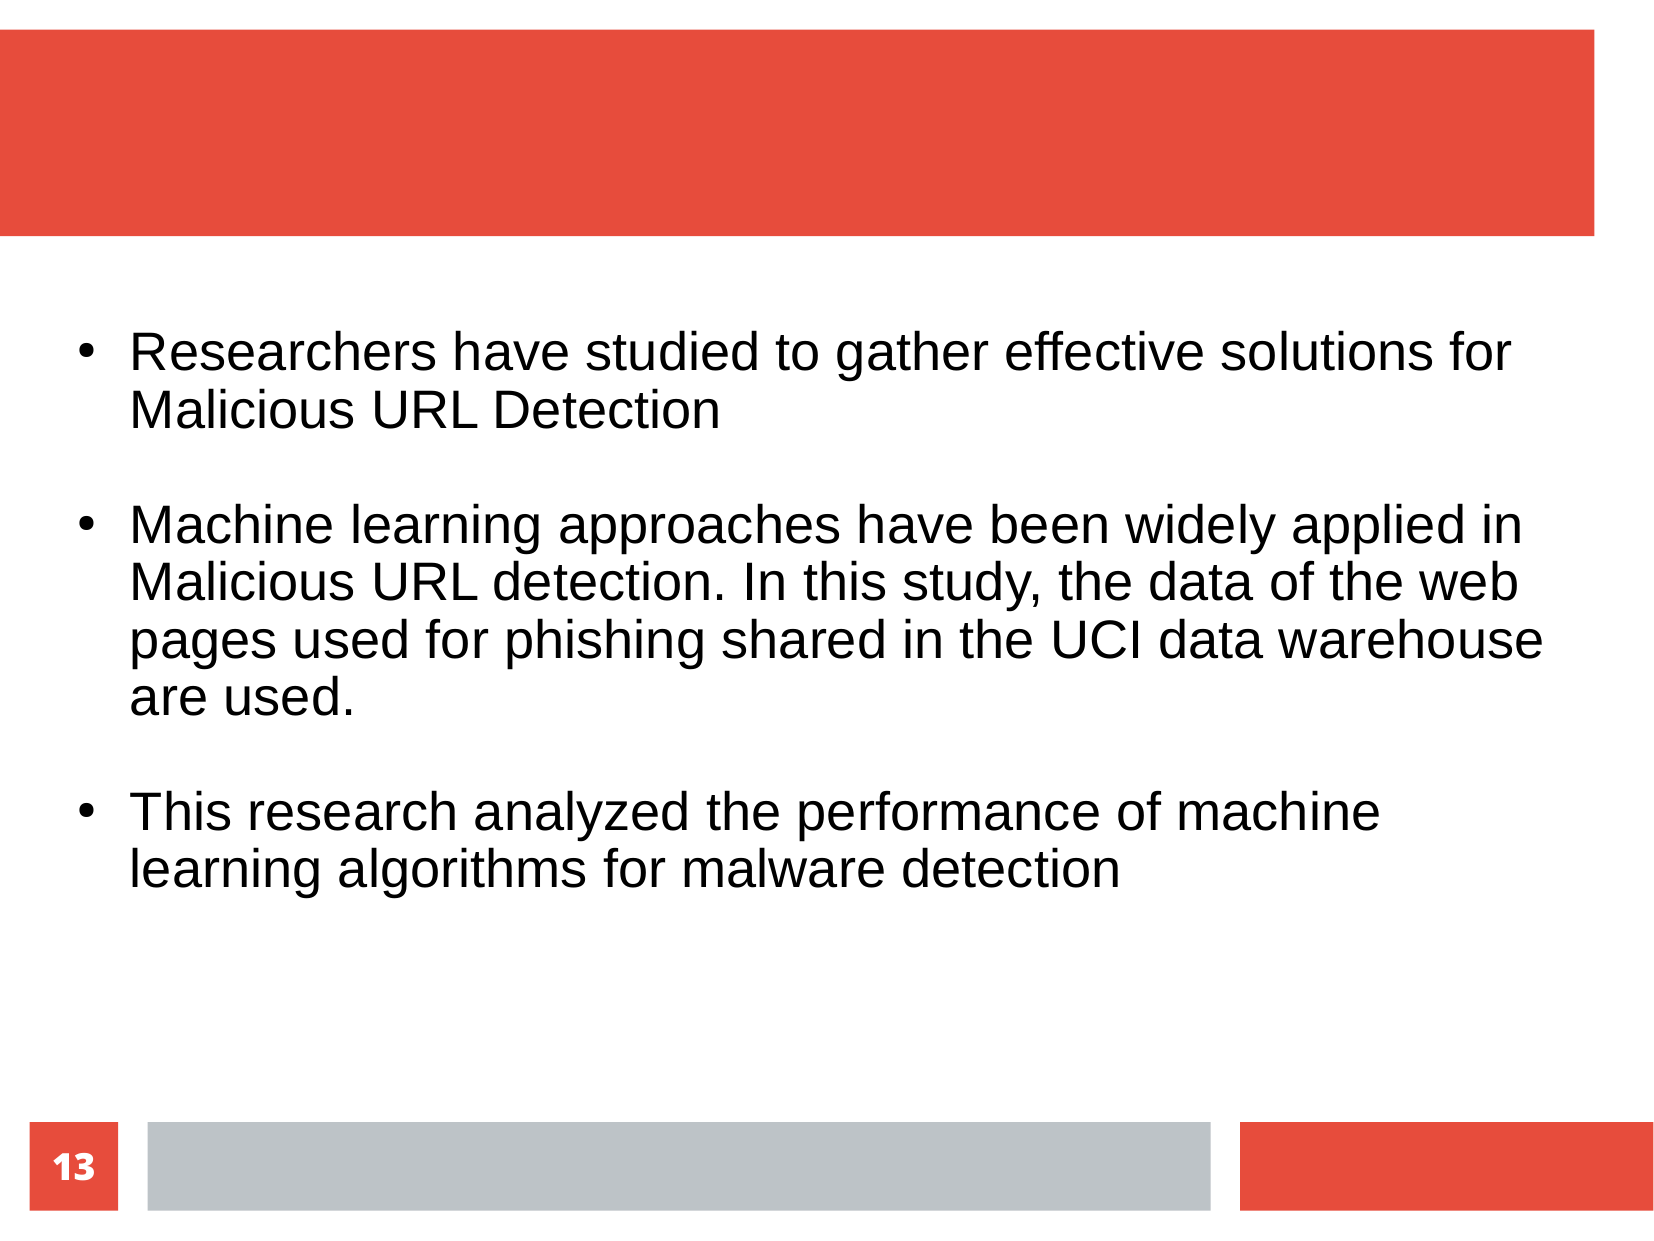

# Researchers have studied to gather effective solutions for Malicious URL Detection
Machine learning approaches have been widely applied in Malicious URL detection. In this study, the data of the web pages used for phishing shared in the UCI data warehouse are used.
This research analyzed the performance of machine learning algorithms for malware detection
13